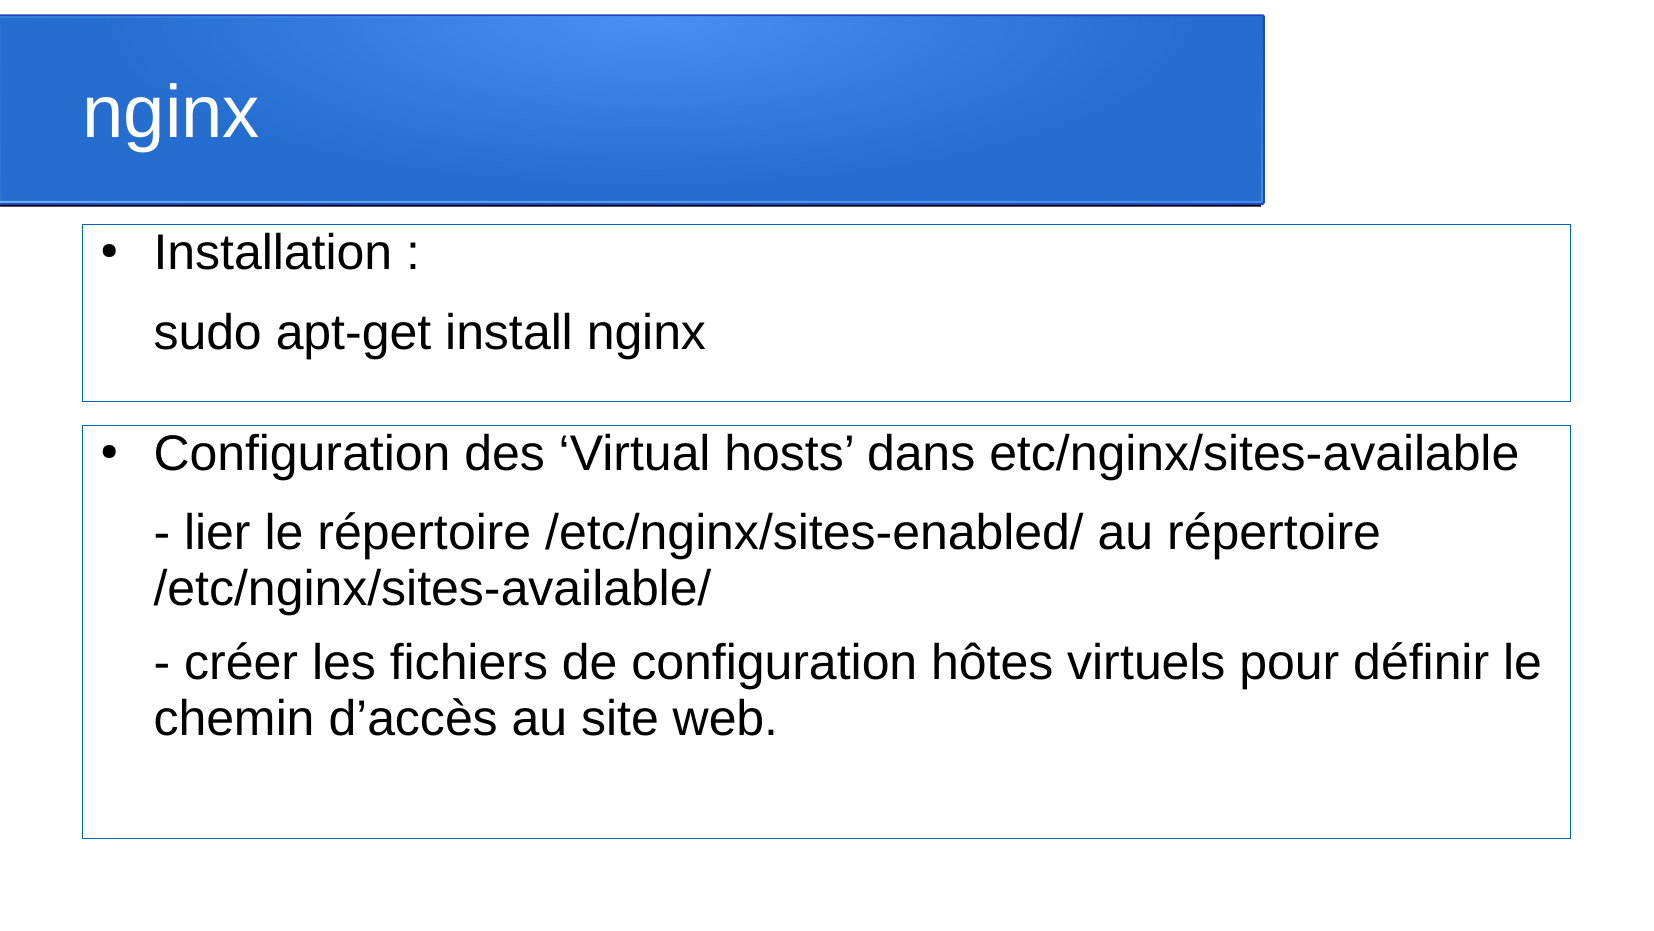

# nginx
Installation :
sudo apt-get install nginx
Configuration des ‘Virtual hosts’ dans etc/nginx/sites-available
- lier le répertoire /etc/nginx/sites-enabled/ au répertoire /etc/nginx/sites-available/
- créer les fichiers de configuration hôtes virtuels pour définir le chemin d’accès au site web.